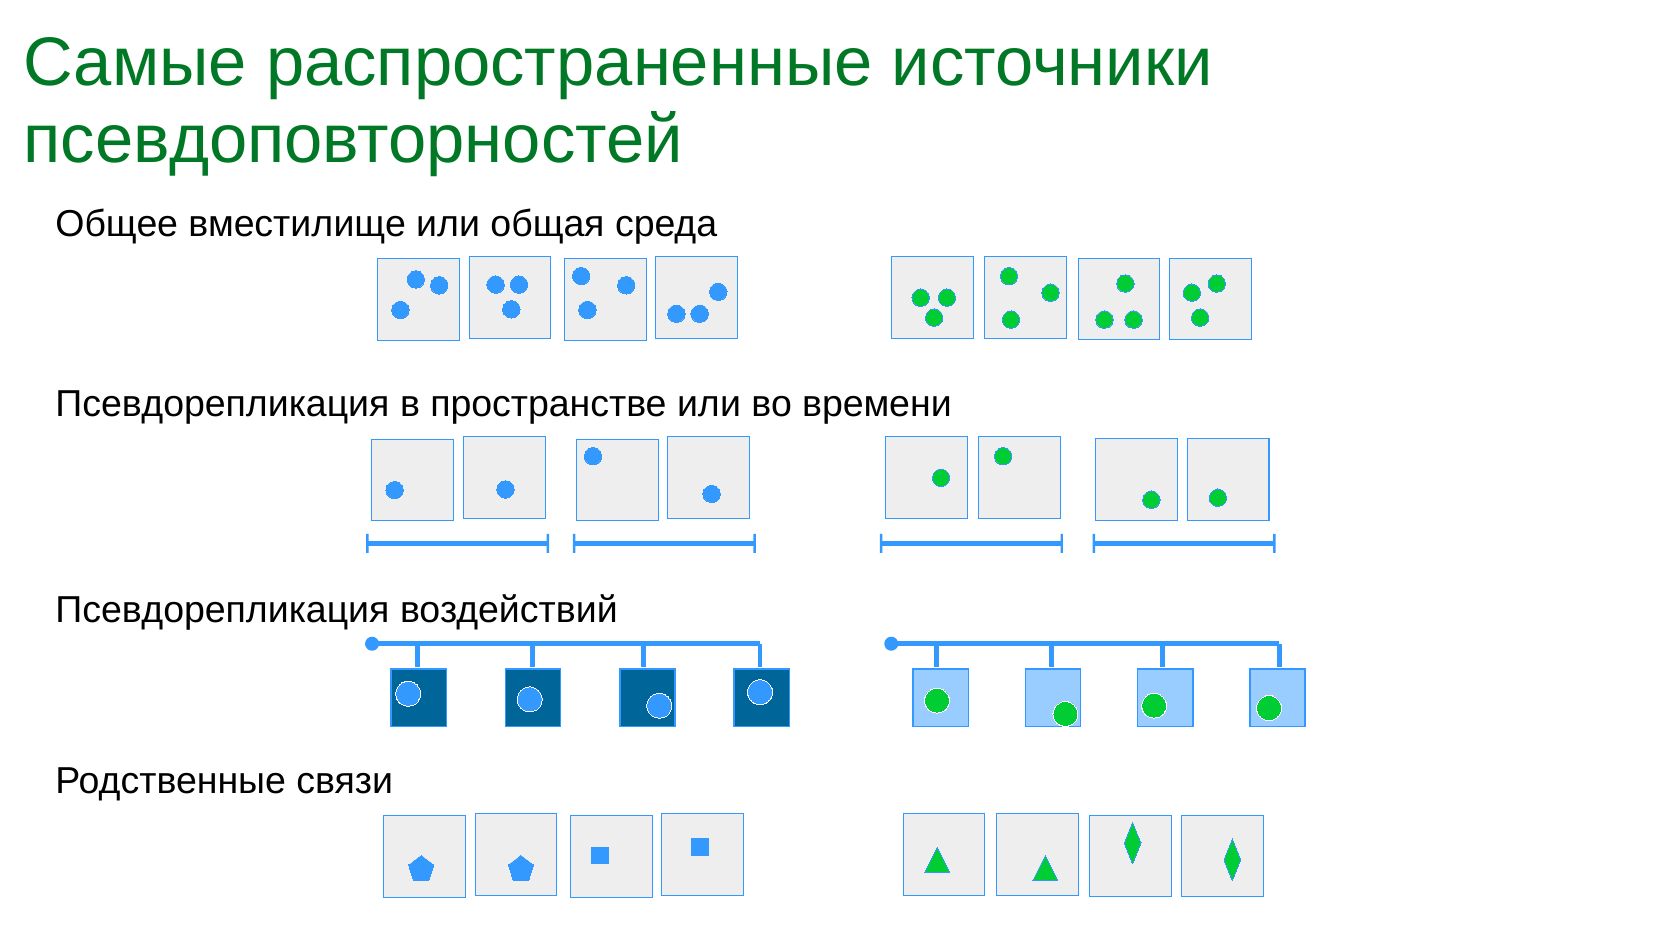

# Самые распространенные источники псевдоповторностей
Общее вместилище или общая среда
Псевдорепликация в пространстве или во времени
Псевдорепликация воздействий
Родственные связи